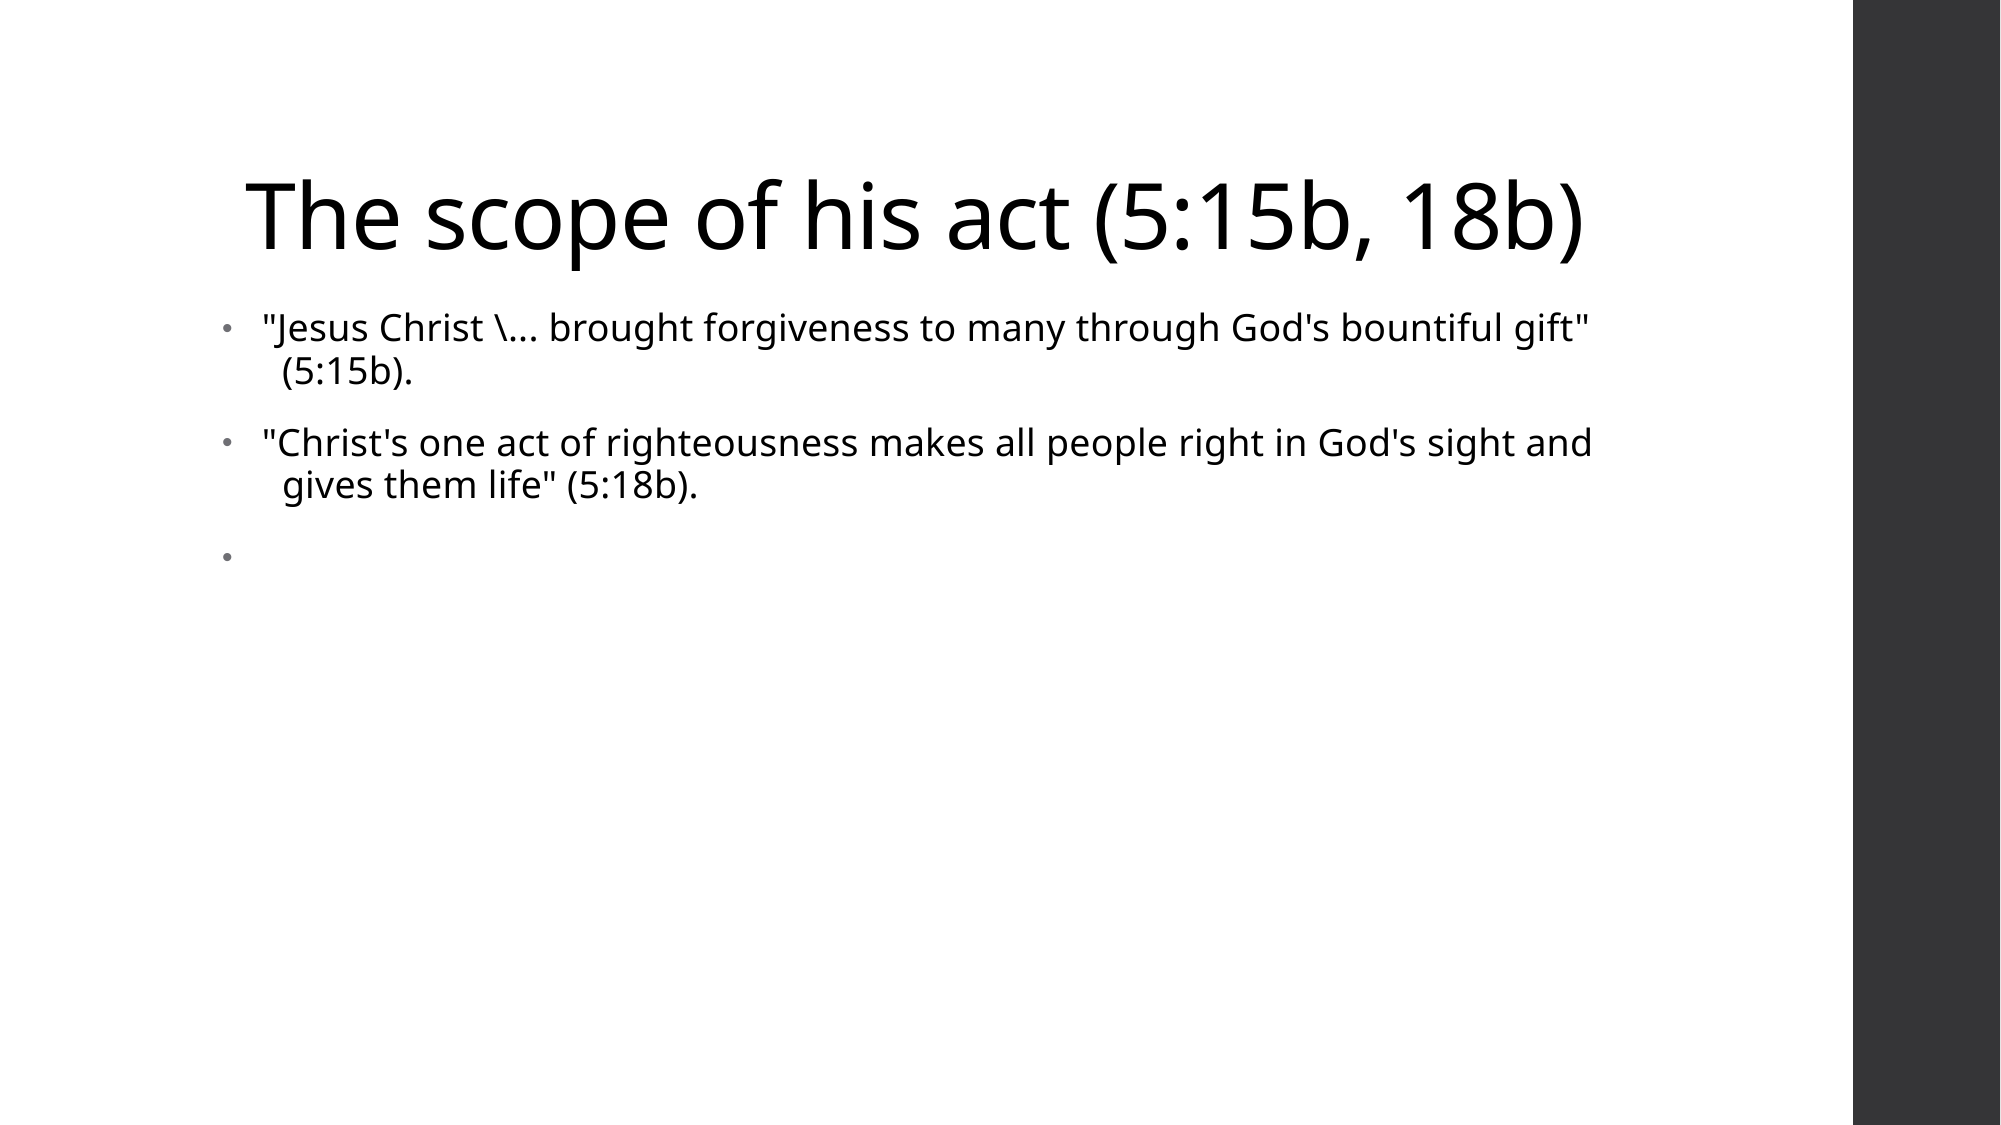

# The scope of his act (5:15b, 18b)
 "Jesus Christ \... brought forgiveness to many through God's bountiful gift" (5:15b).
 "Christ's one act of righteousness makes all people right in God's sight and gives them life" (5:18b).